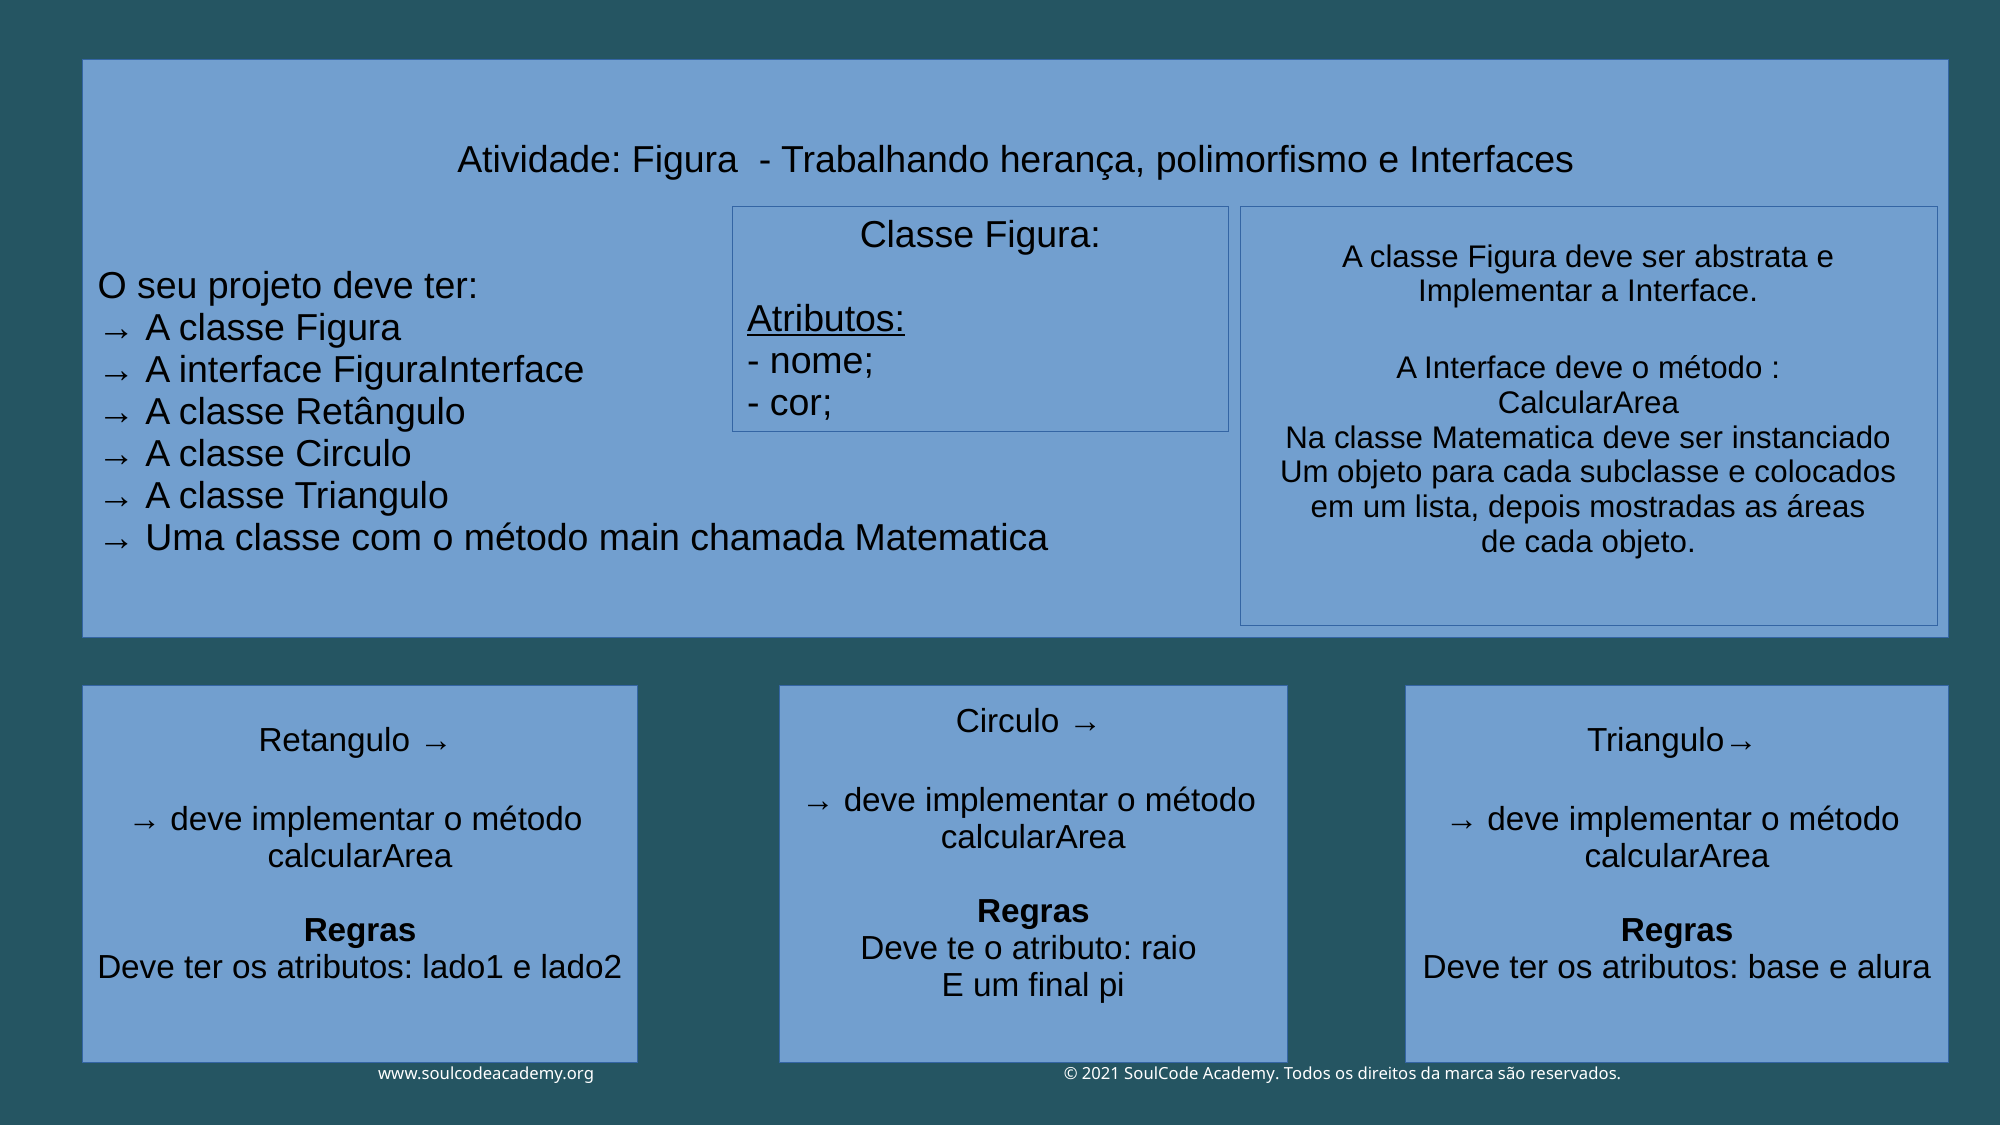

Atividade: Figura - Trabalhando herança, polimorfismo e Interfaces
O seu projeto deve ter:
→ A classe Figura
→ A interface FiguraInterface
→ A classe Retângulo
→ A classe Circulo
→ A classe Triangulo
→ Uma classe com o método main chamada Matematica
A classe Figura deve ser abstrata e
Implementar a Interface.
A Interface deve o método :
CalcularArea
Na classe Matematica deve ser instanciado
Um objeto para cada subclasse e colocados
em um lista, depois mostradas as áreas
de cada objeto.
Classe Figura:
Atributos:
- nome;
- cor;
Retangulo →
→ deve implementar o método
calcularArea
Regras
Deve ter os atributos: lado1 e lado2
Circulo →
→ deve implementar o método
calcularArea
Regras
Deve te o atributo: raio
E um final pi
Triangulo→
→ deve implementar o método
calcularArea
Regras
Deve ter os atributos: base e alura